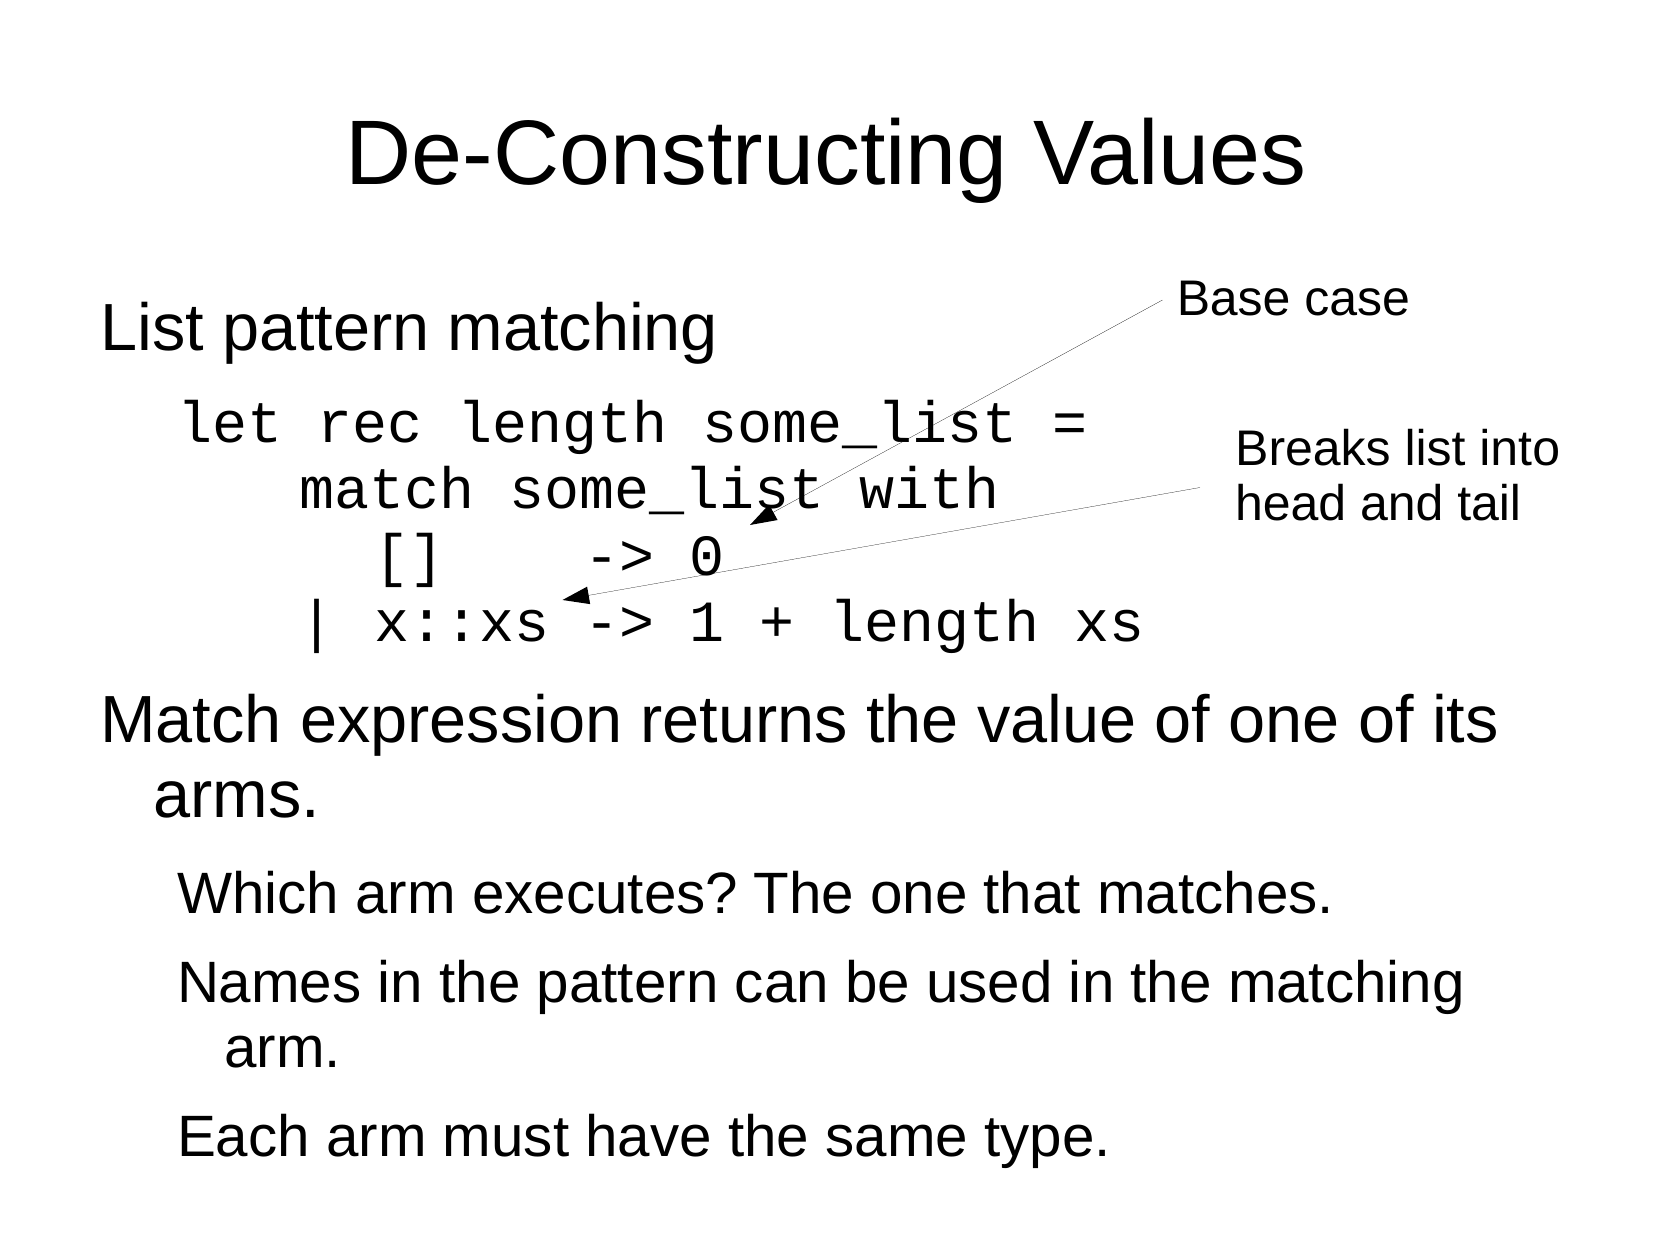

# De-Constructing Values
Base case
List pattern matching
let rec length some_list =
	match some_list with
		[] -> 0
	|	x::xs -> 1 + length xs
Match expression returns the value of one of its arms.
Which arm executes? The one that matches.
Names in the pattern can be used in the matching arm.
Each arm must have the same type.
Breaks list into
head and tail